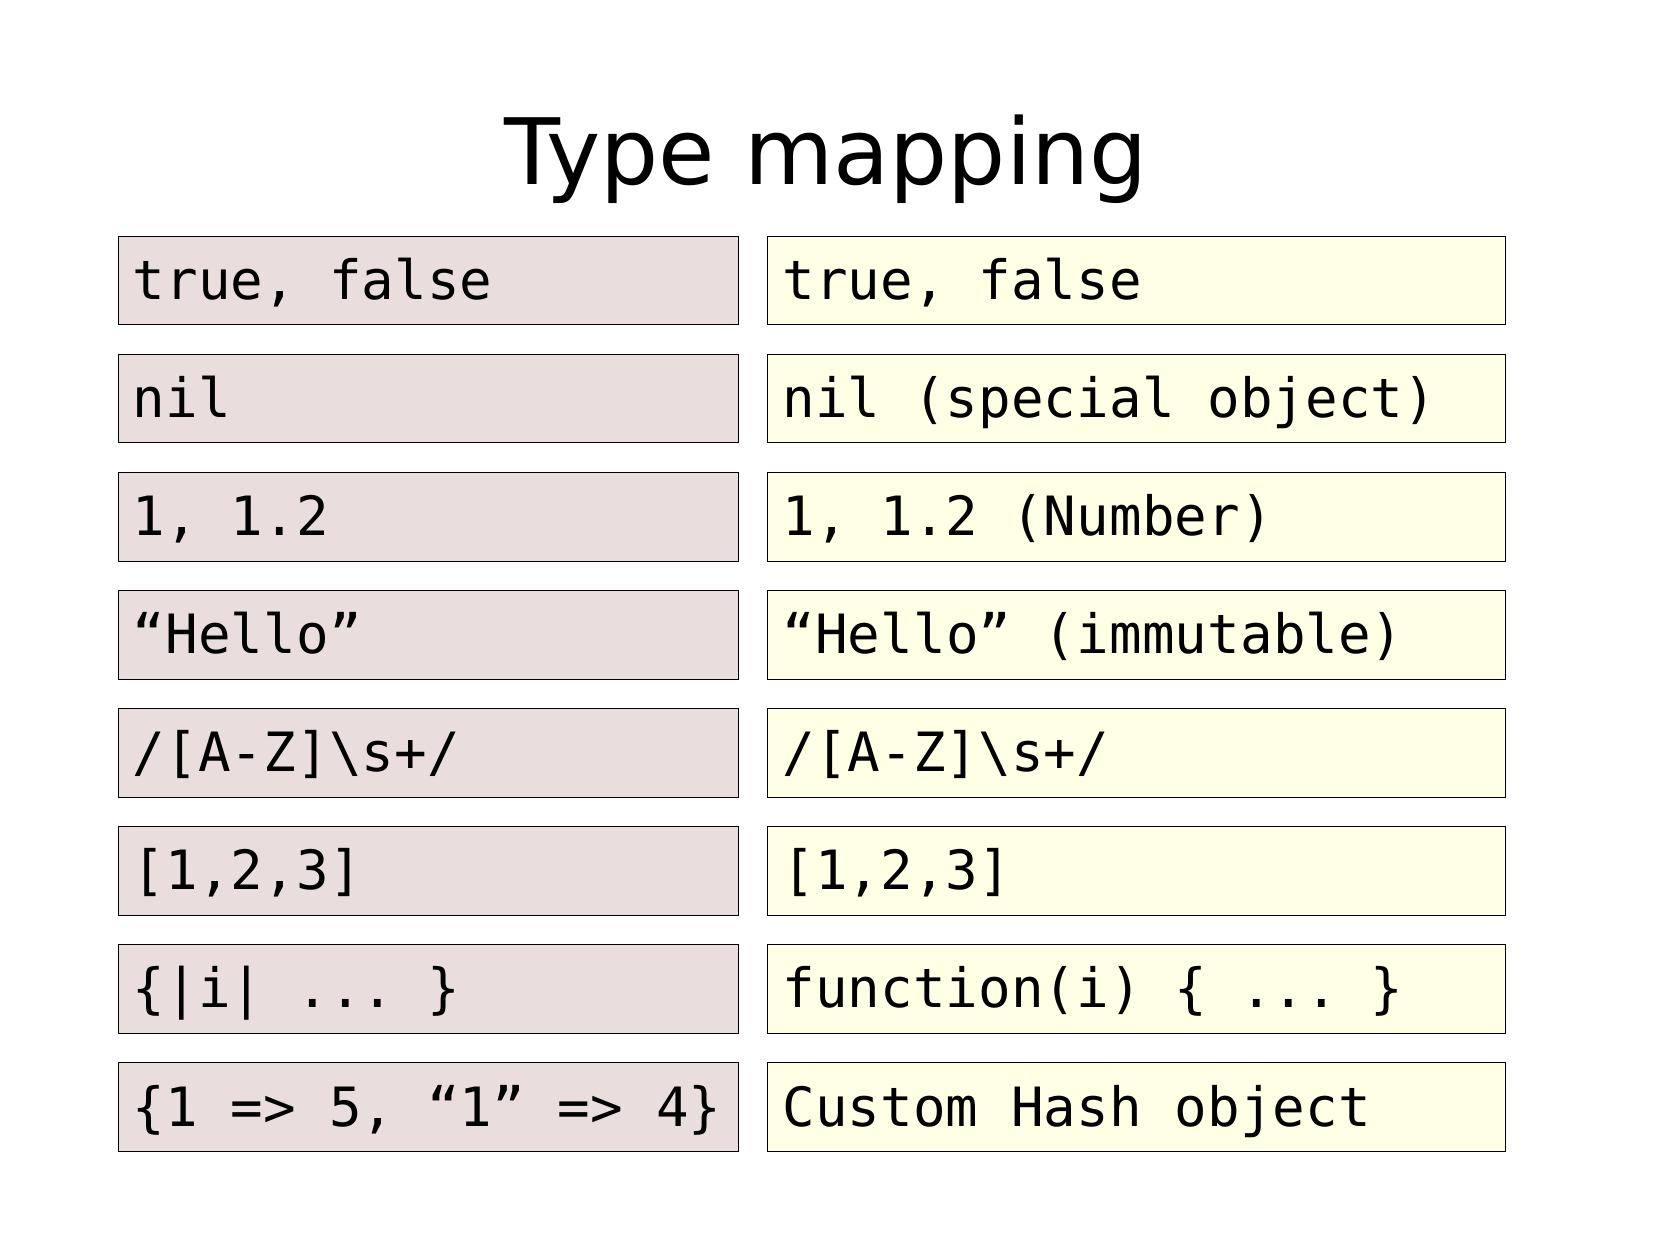

# Type mapping
true, false
true, false
nil
nil (special object)
1, 1.2
1, 1.2 (Number)
“Hello”
“Hello” (immutable)
/[A-Z]\s+/
/[A-Z]\s+/
[1,2,3]
[1,2,3]
{|i| ... }
function(i) { ... }
{1 => 5, “1” => 4}
Custom Hash object